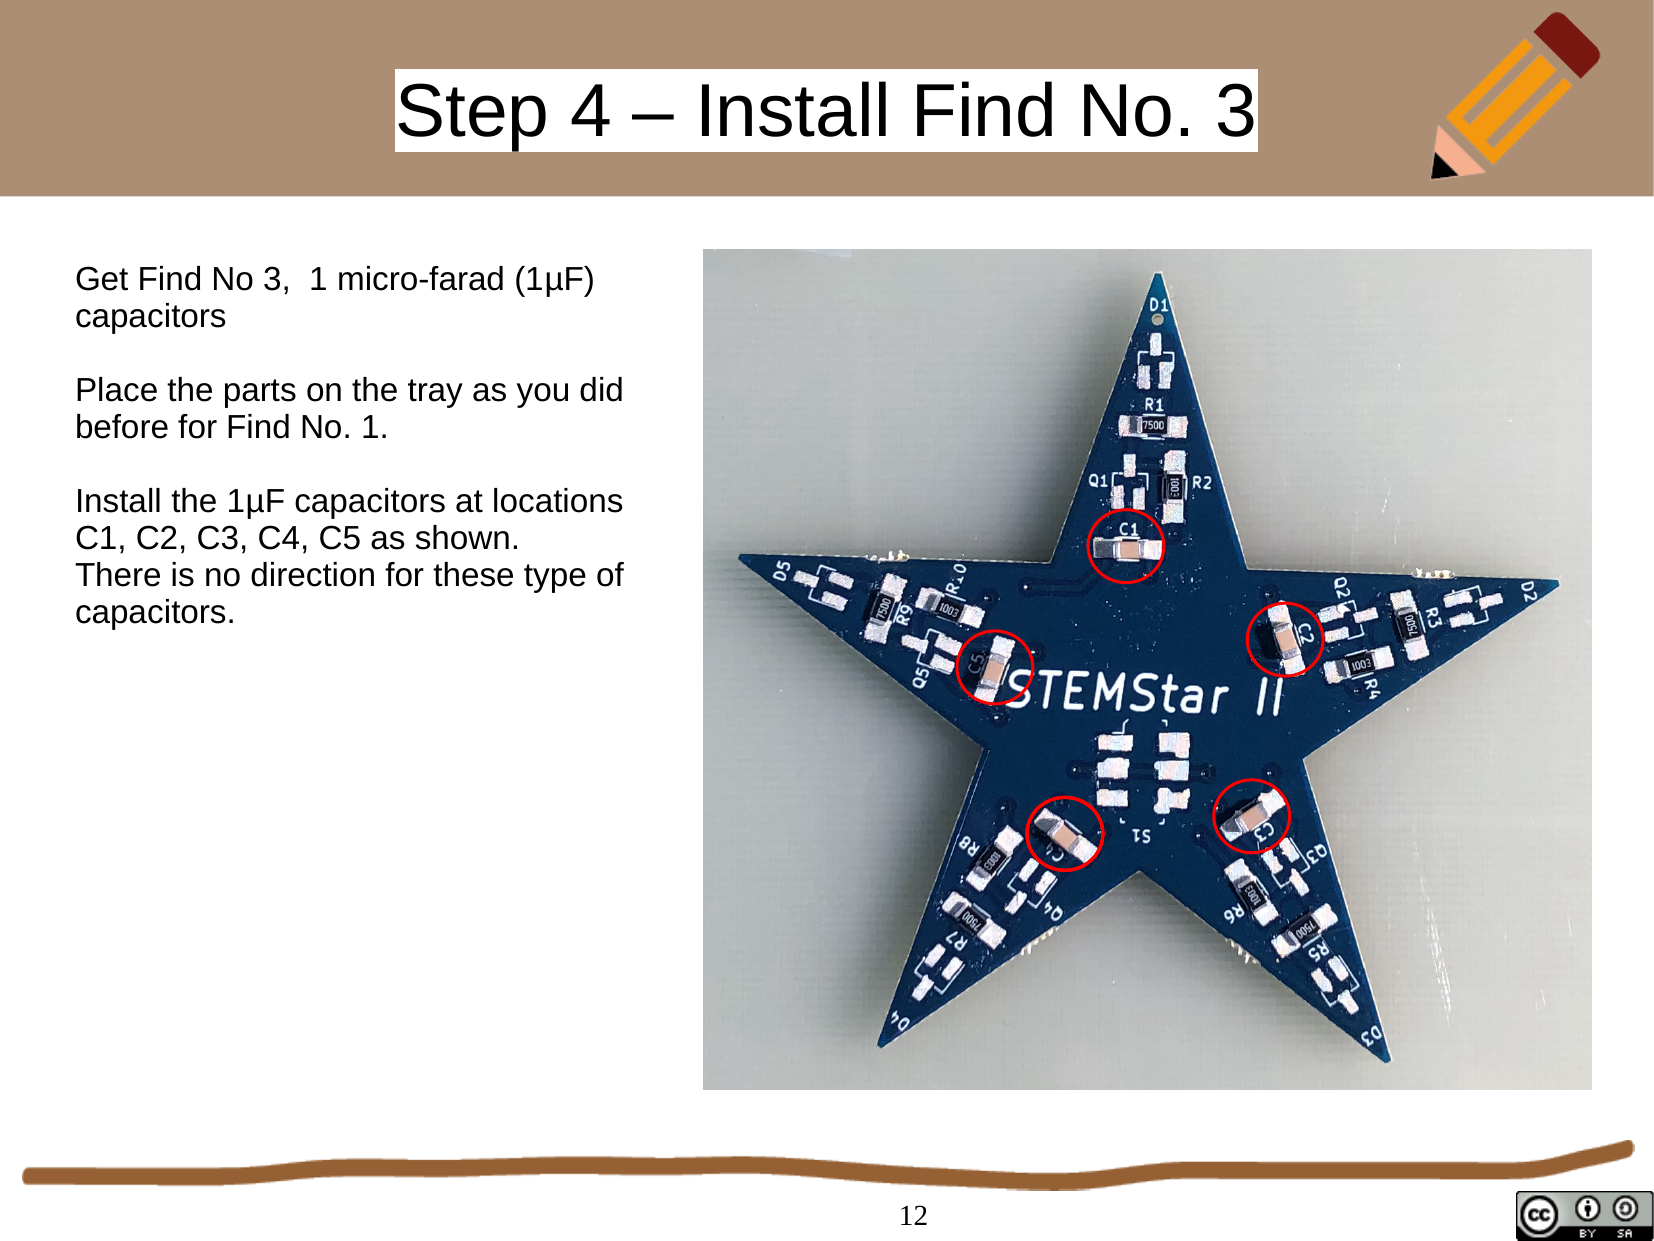

# Step 4 – Install Find No. 3
Get Find No 3, 1 micro-farad (1µF) capacitors
Place the parts on the tray as you did before for Find No. 1.
Install the 1µF capacitors at locations
C1, C2, C3, C4, C5 as shown.
There is no direction for these type of capacitors.
12